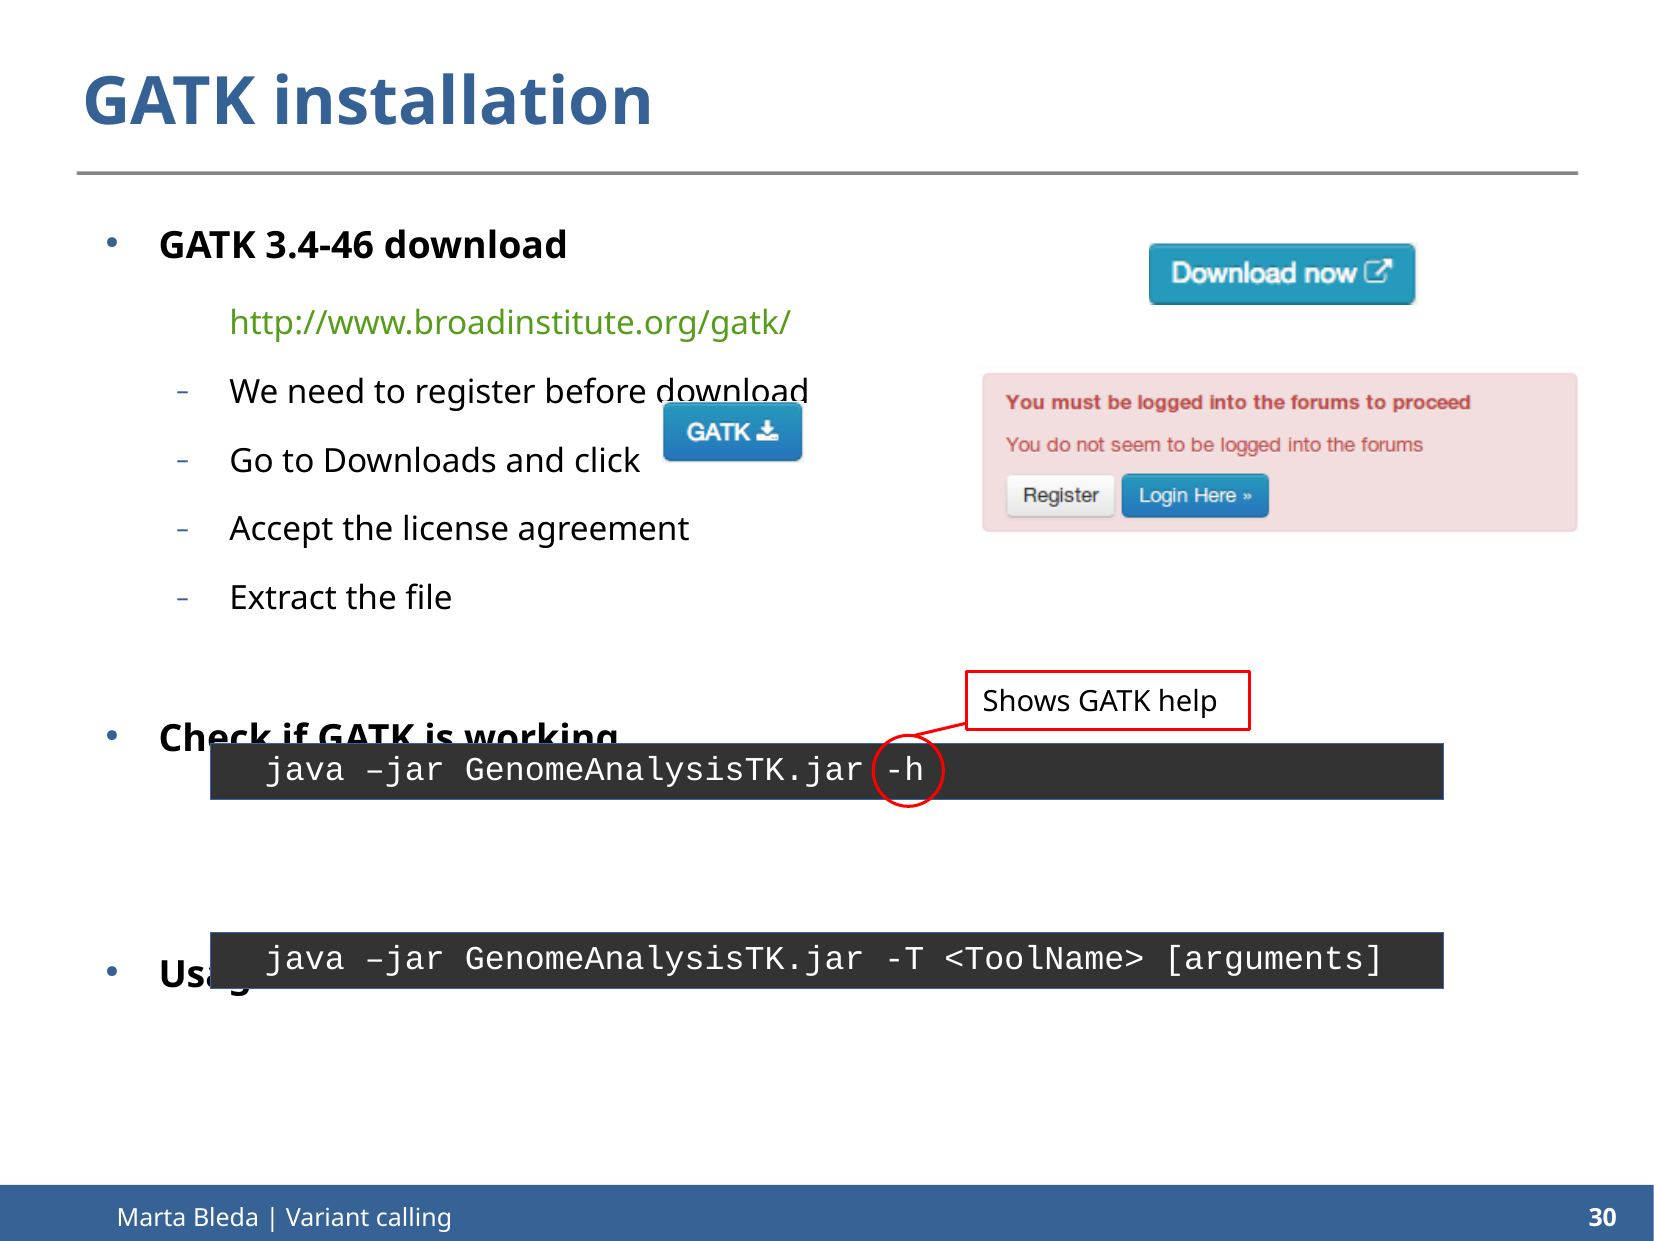

GATK installation
# GATK 3.4-46 download
http://www.broadinstitute.org/gatk/
We need to register before download
Go to Downloads and click
Accept the license agreement
Extract the file
Check if GATK is working
Usage
Shows GATK help
 java –jar GenomeAnalysisTK.jar -h
 java –jar GenomeAnalysisTK.jar -T <ToolName> [arguments]
Marta Bleda | Variant calling
30